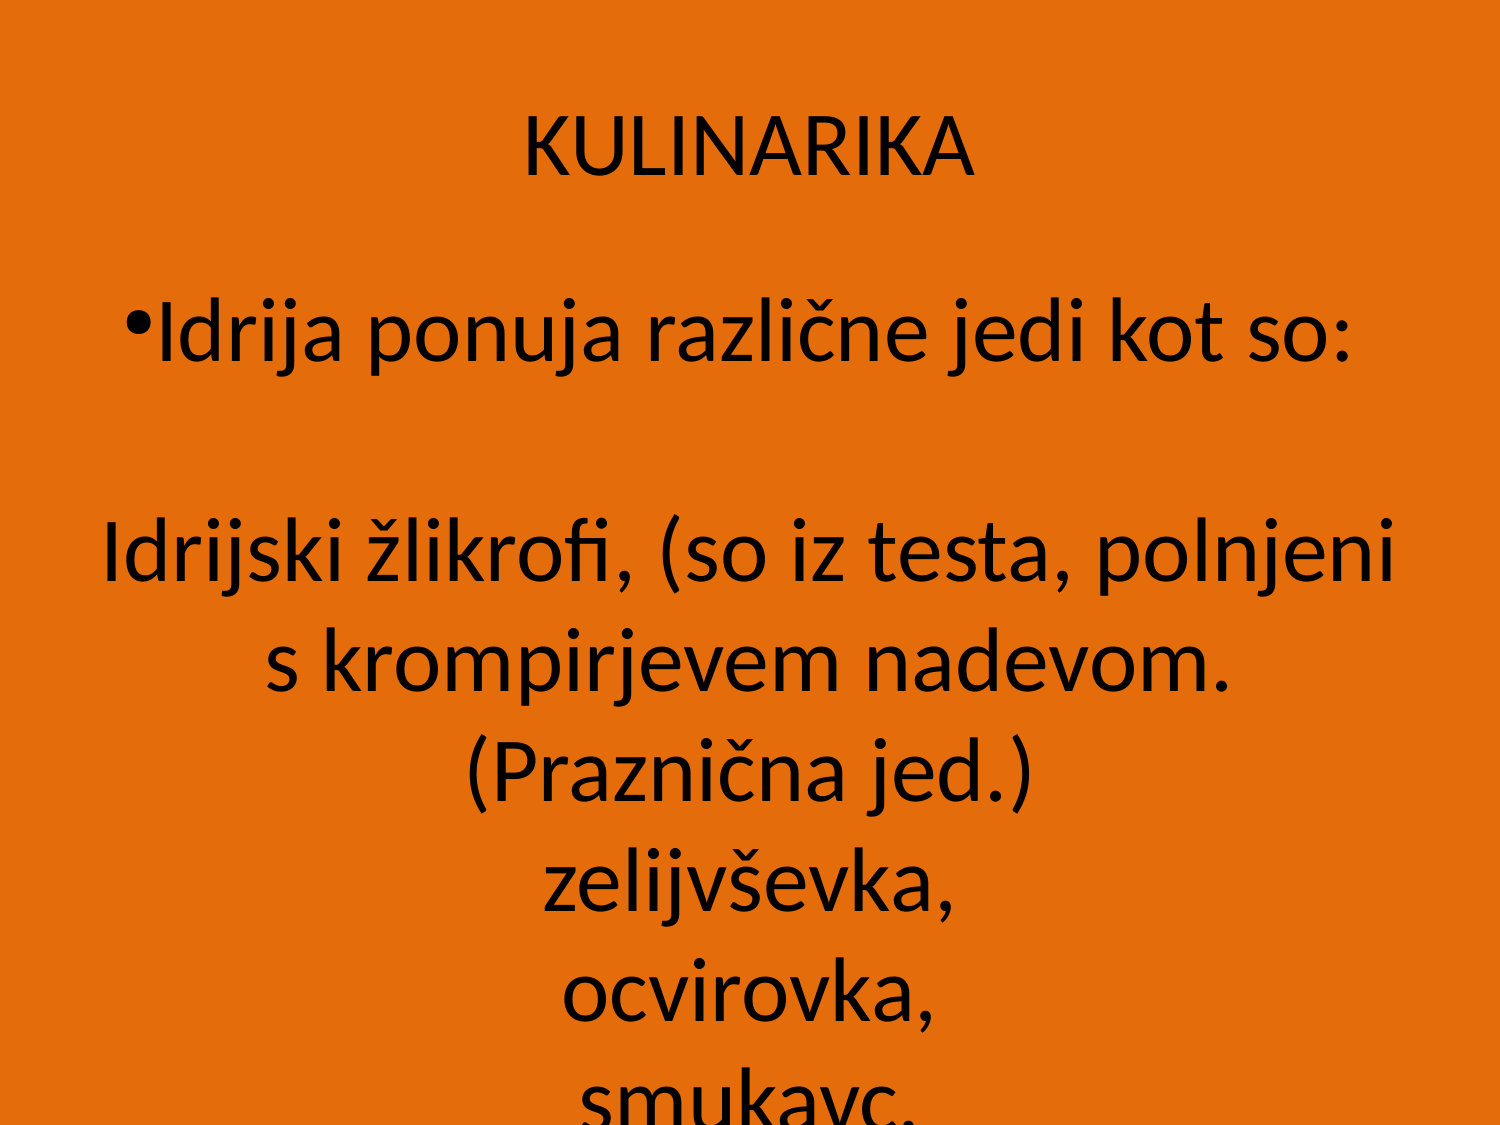

# KULINARIKA
Idrija ponuja različne jedi kot so:
Idrijski žlikrofi, (so iz testa, polnjeni s krompirjevem nadevom.(Praznična jed.)
zelijvševka,
ocvirovka,
smukavc,
štruklji